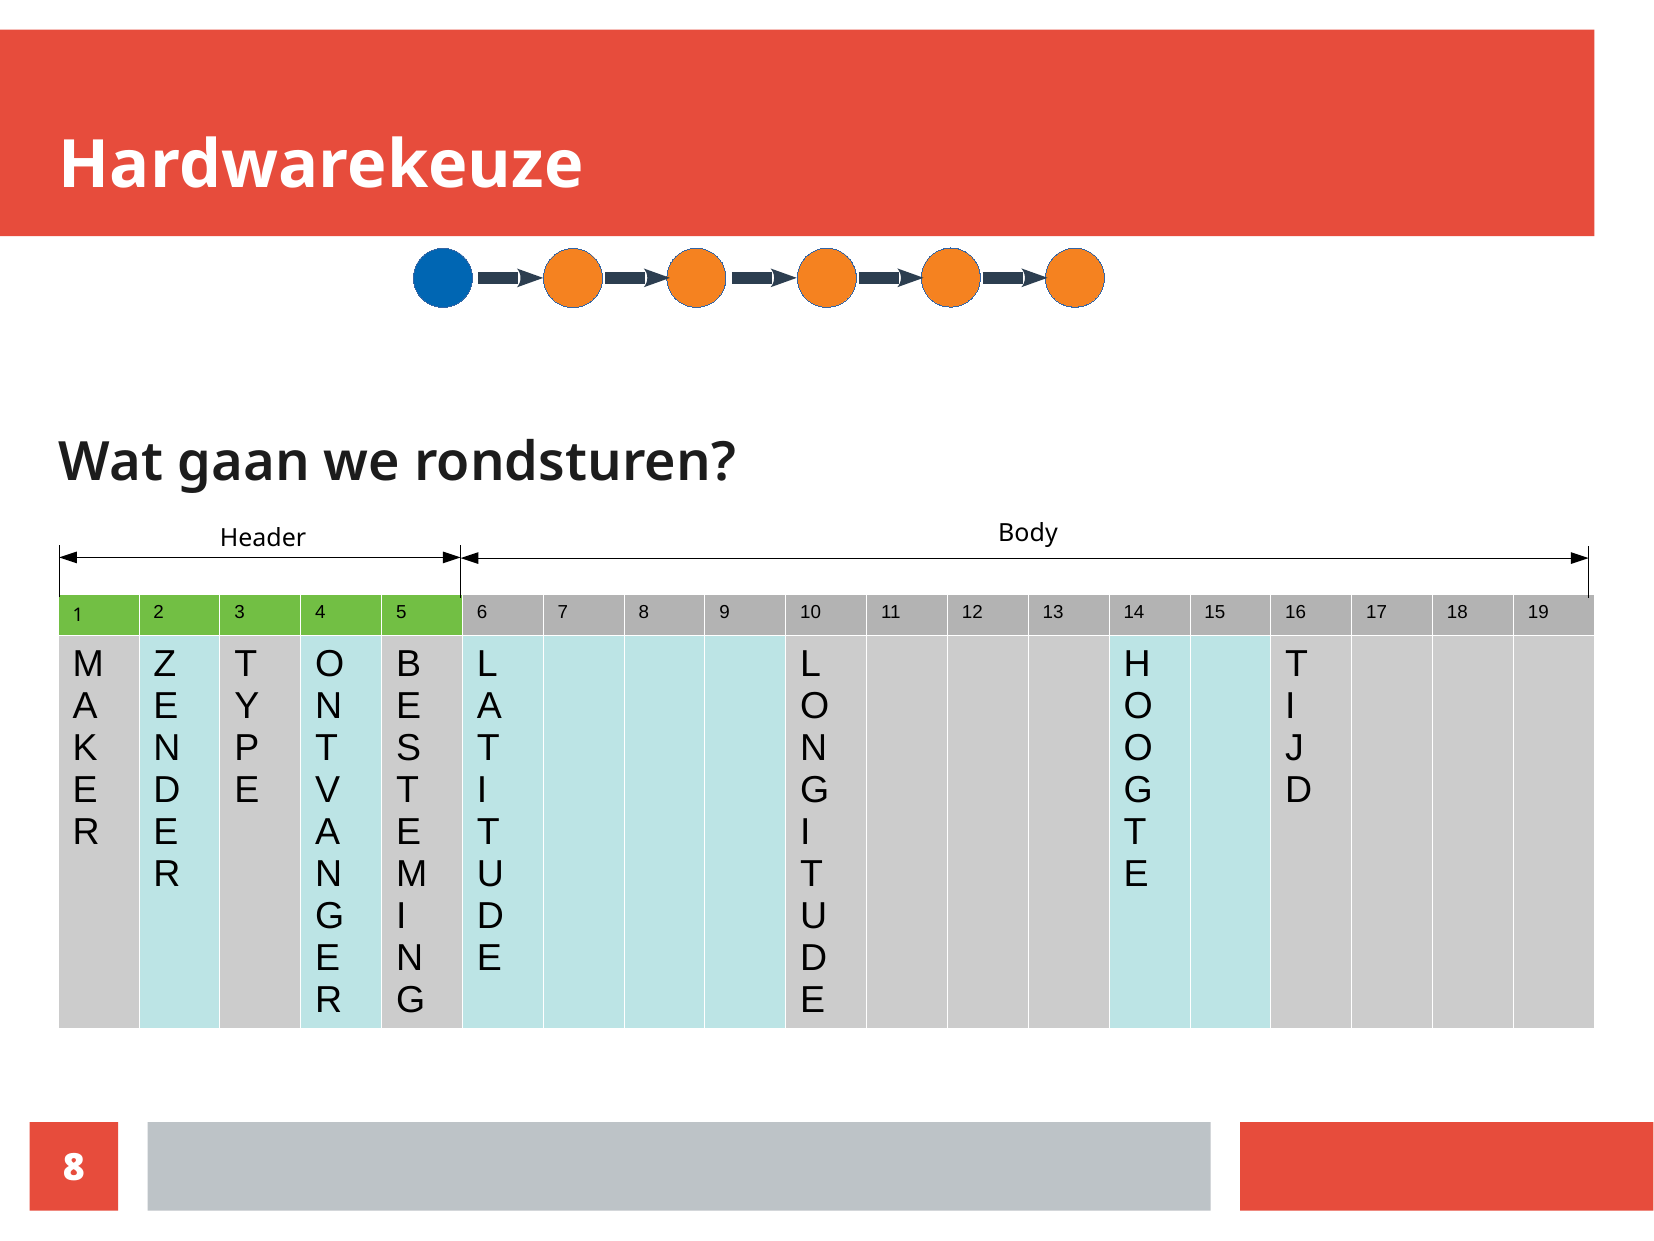

# Hardwarekeuze
Wat gaan we rondsturen?
| 1 | 2 | 3 | 4 | 5 | 6 | 7 | 8 | 9 | 10 | 11 | 12 | 13 | 14 | 15 | 16 | 17 | 18 | 19 |
| --- | --- | --- | --- | --- | --- | --- | --- | --- | --- | --- | --- | --- | --- | --- | --- | --- | --- | --- |
| MA K ER | Z ENDER | T Y P E | ON T V ANGER | B E S T EM I NG | L A T I T UDE | | | | L ONG I T UDE | | | | HOOGT E | | T I J D | | | |
8